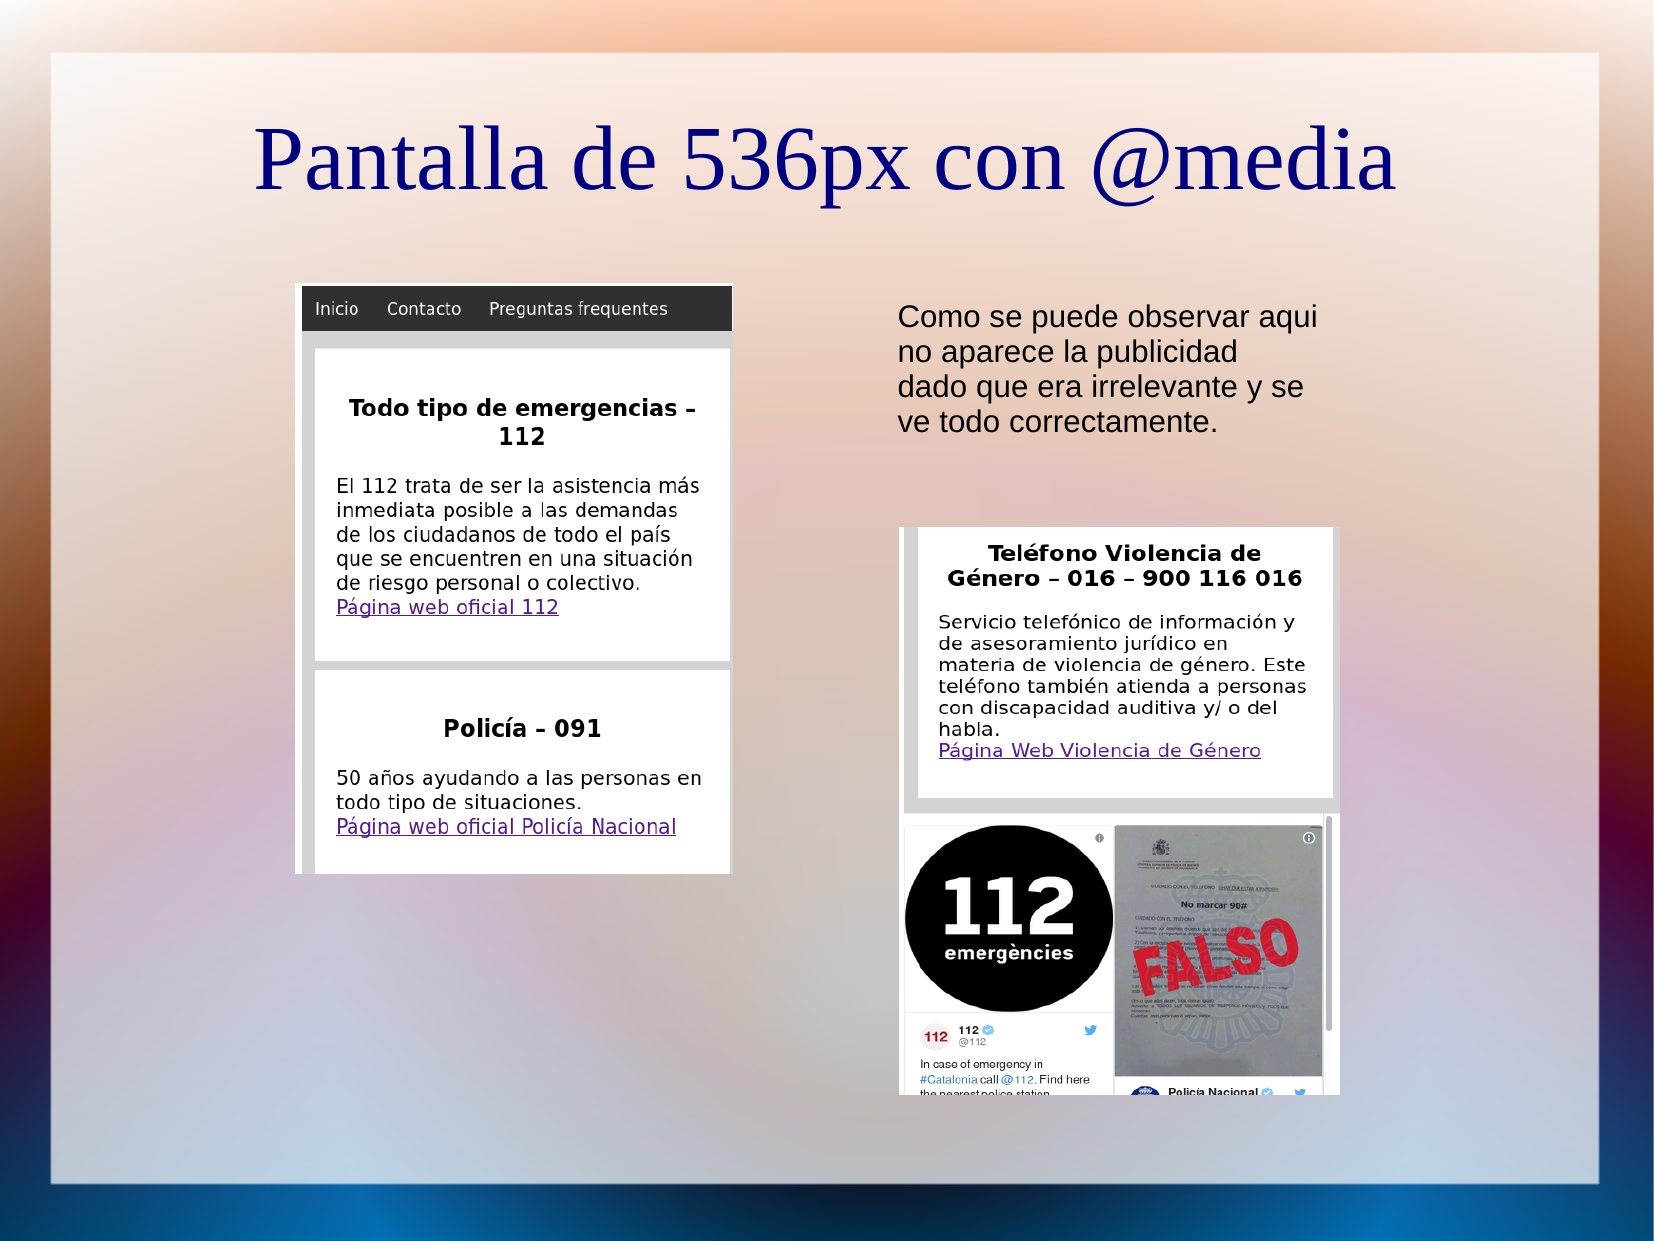

# Pantalla de 536px con @media
Como se puede observar aqui no aparece la publicidad
dado que era irrelevante y se ve todo correctamente.